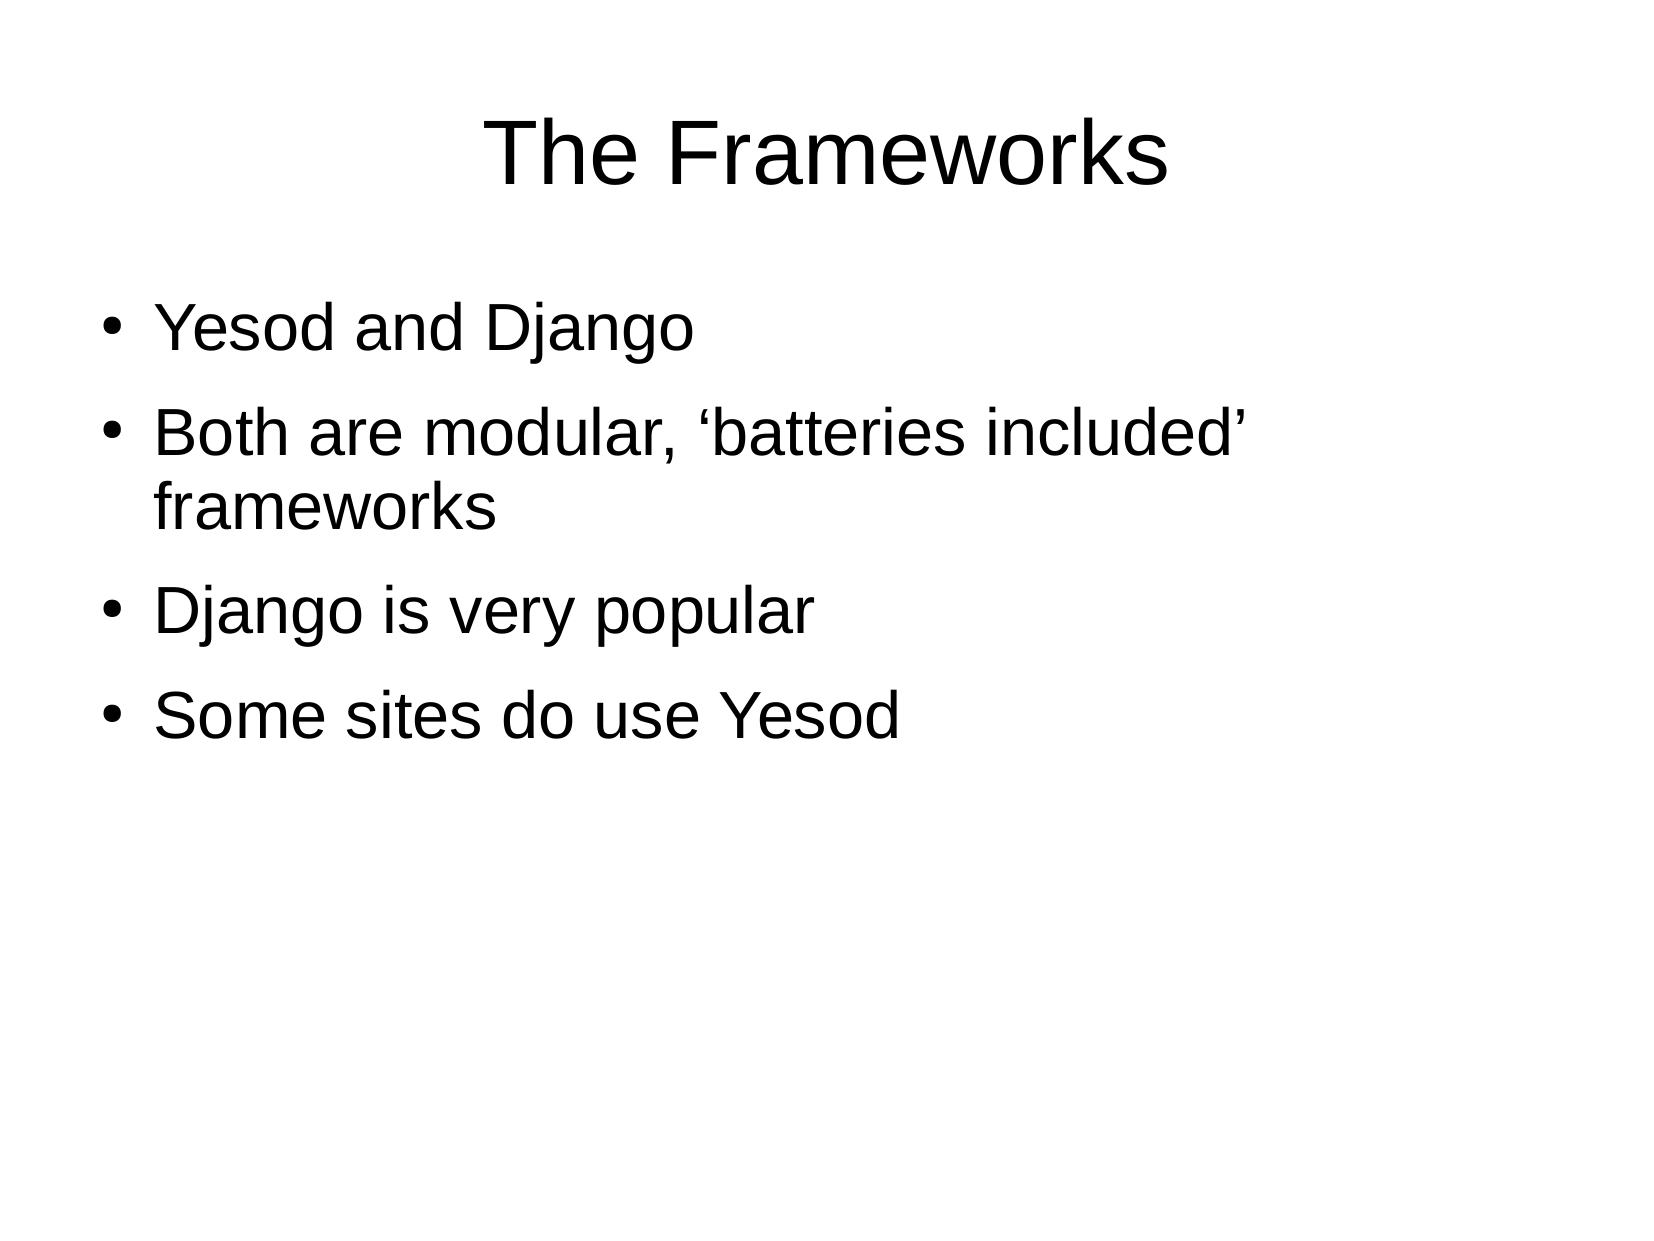

# The Frameworks
Yesod and Django
Both are modular, ‘batteries included’ frameworks
Django is very popular
Some sites do use Yesod